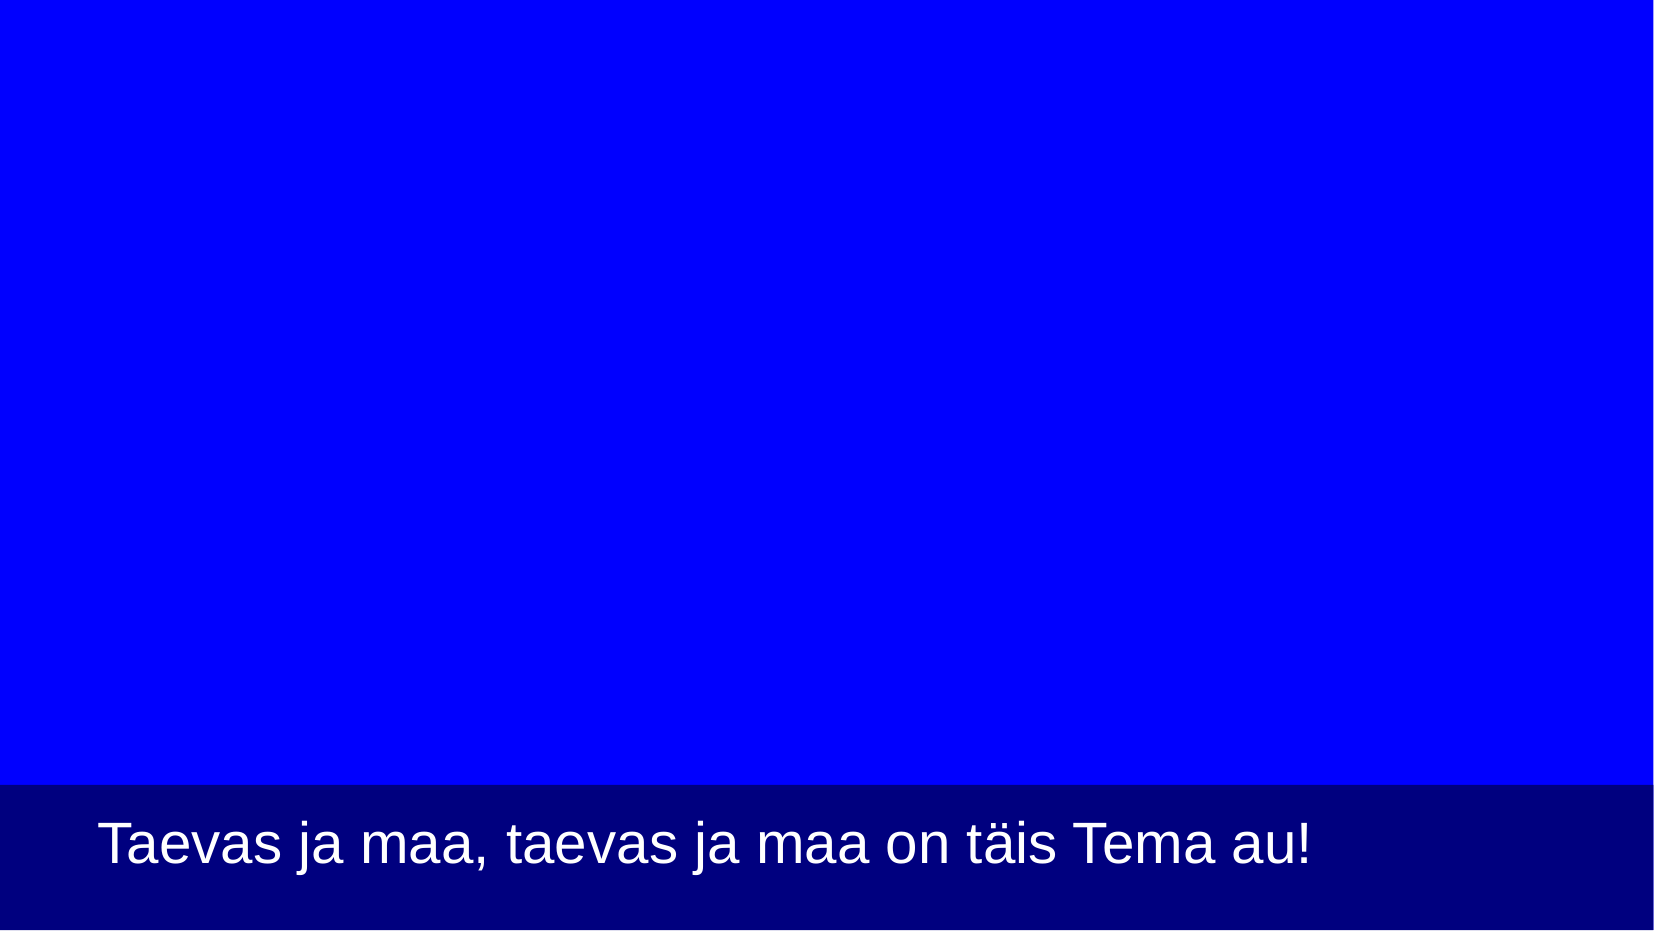

Taevas ja maa, taevas ja maa on täis Tema au!